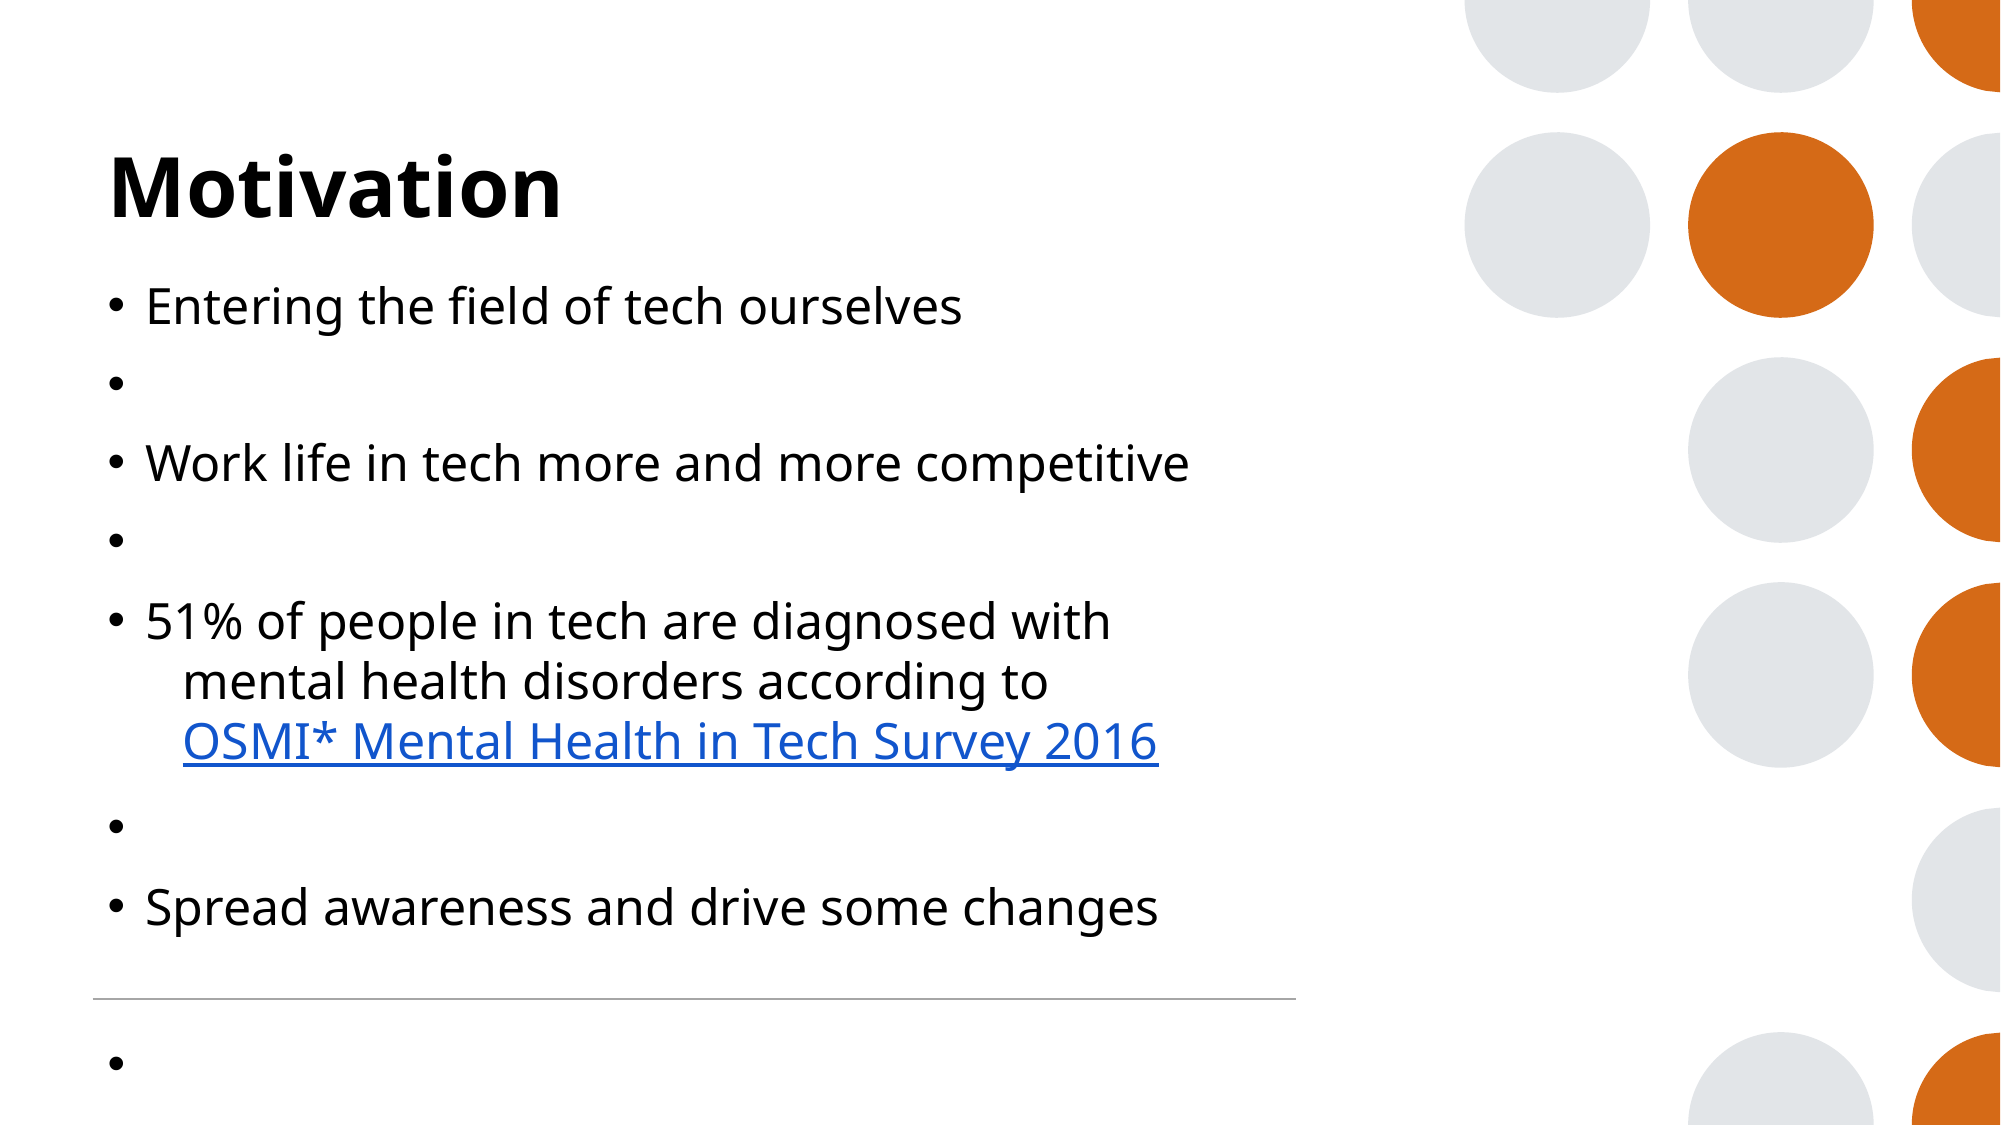

# Motivation
Entering the field of tech ourselves
Work life in tech more and more competitive
51% of people in tech are diagnosed with mental health disorders according to OSMI* Mental Health in Tech Survey 2016
Spread awareness and drive some changes